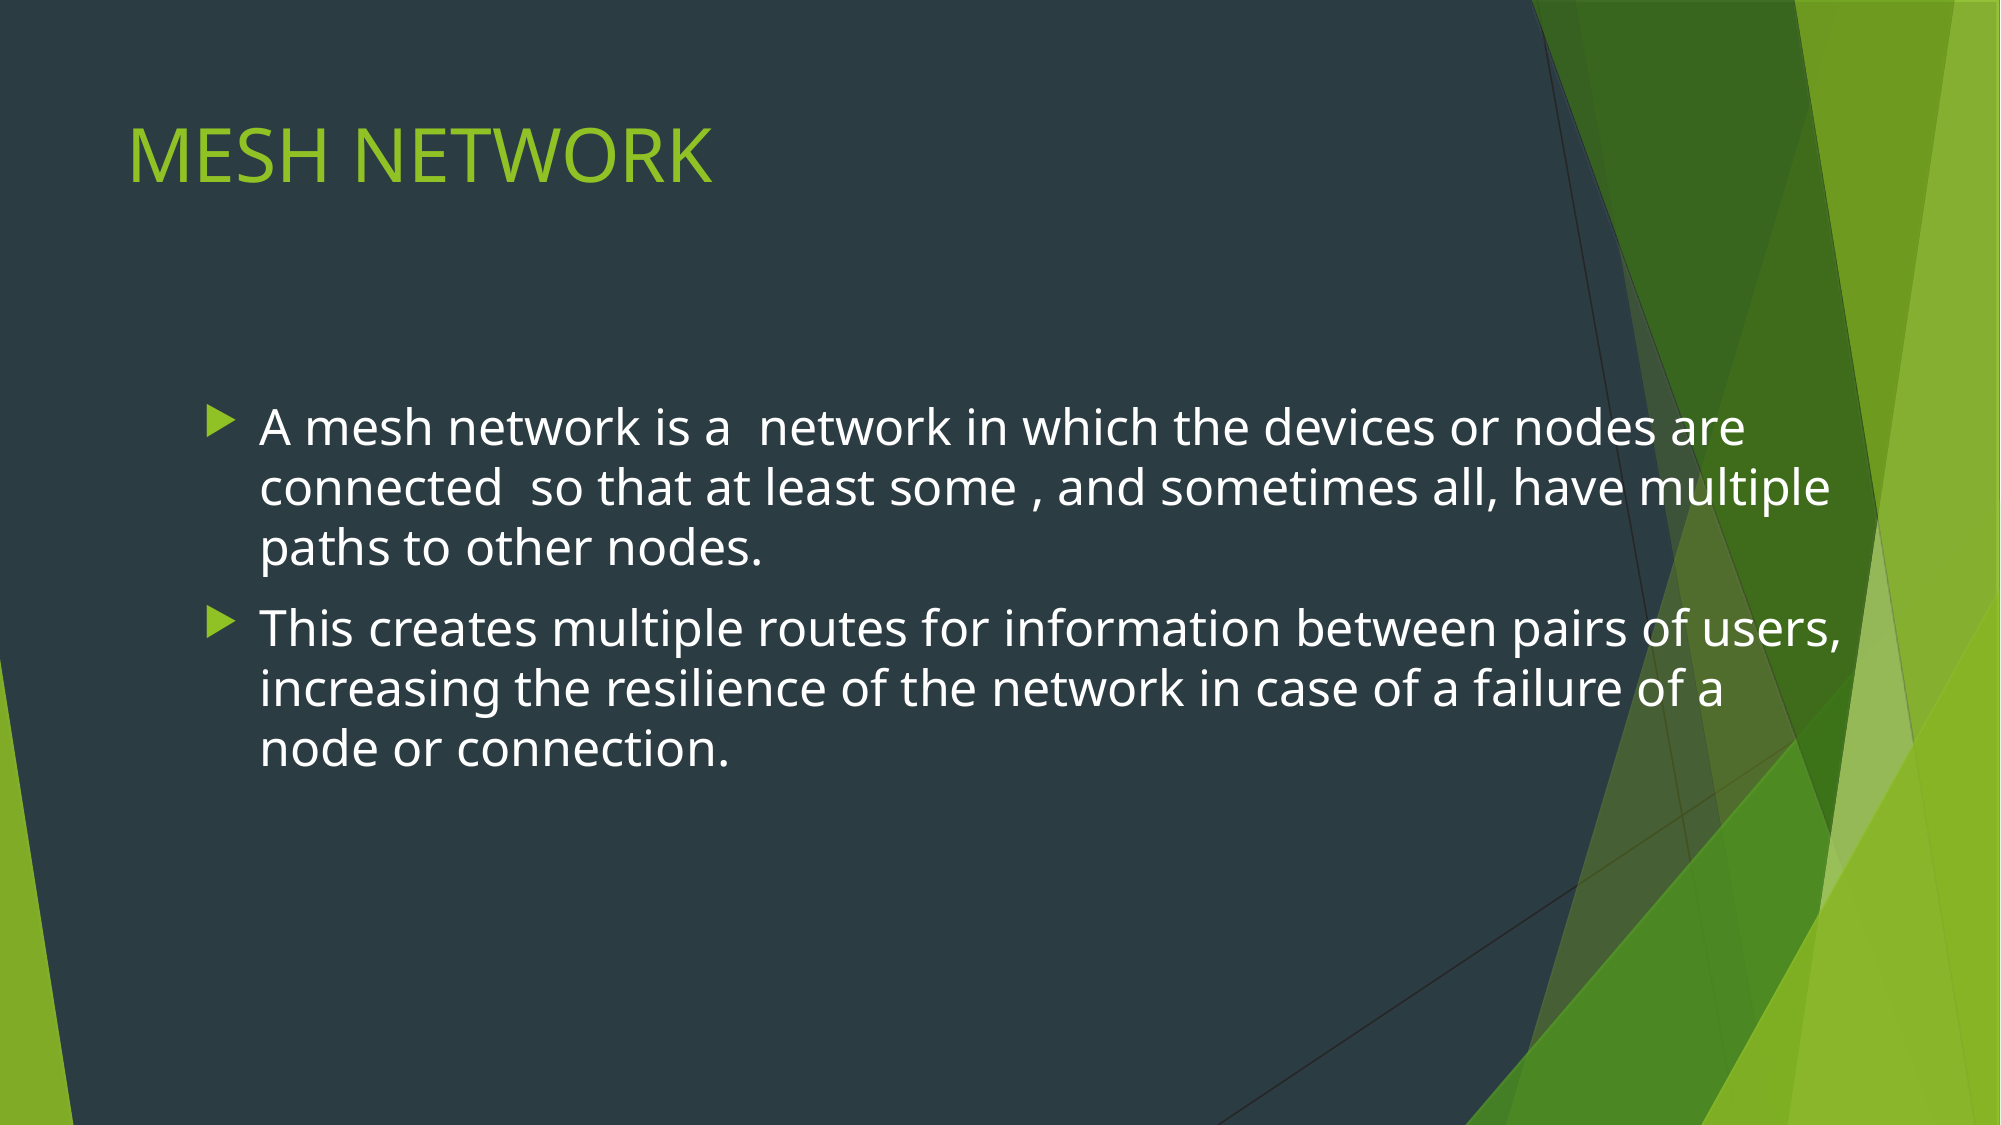

# MESH NETWORK
A mesh network is a network in which the devices or nodes are connected so that at least some , and sometimes all, have multiple paths to other nodes.
This creates multiple routes for information between pairs of users, increasing the resilience of the network in case of a failure of a node or connection.